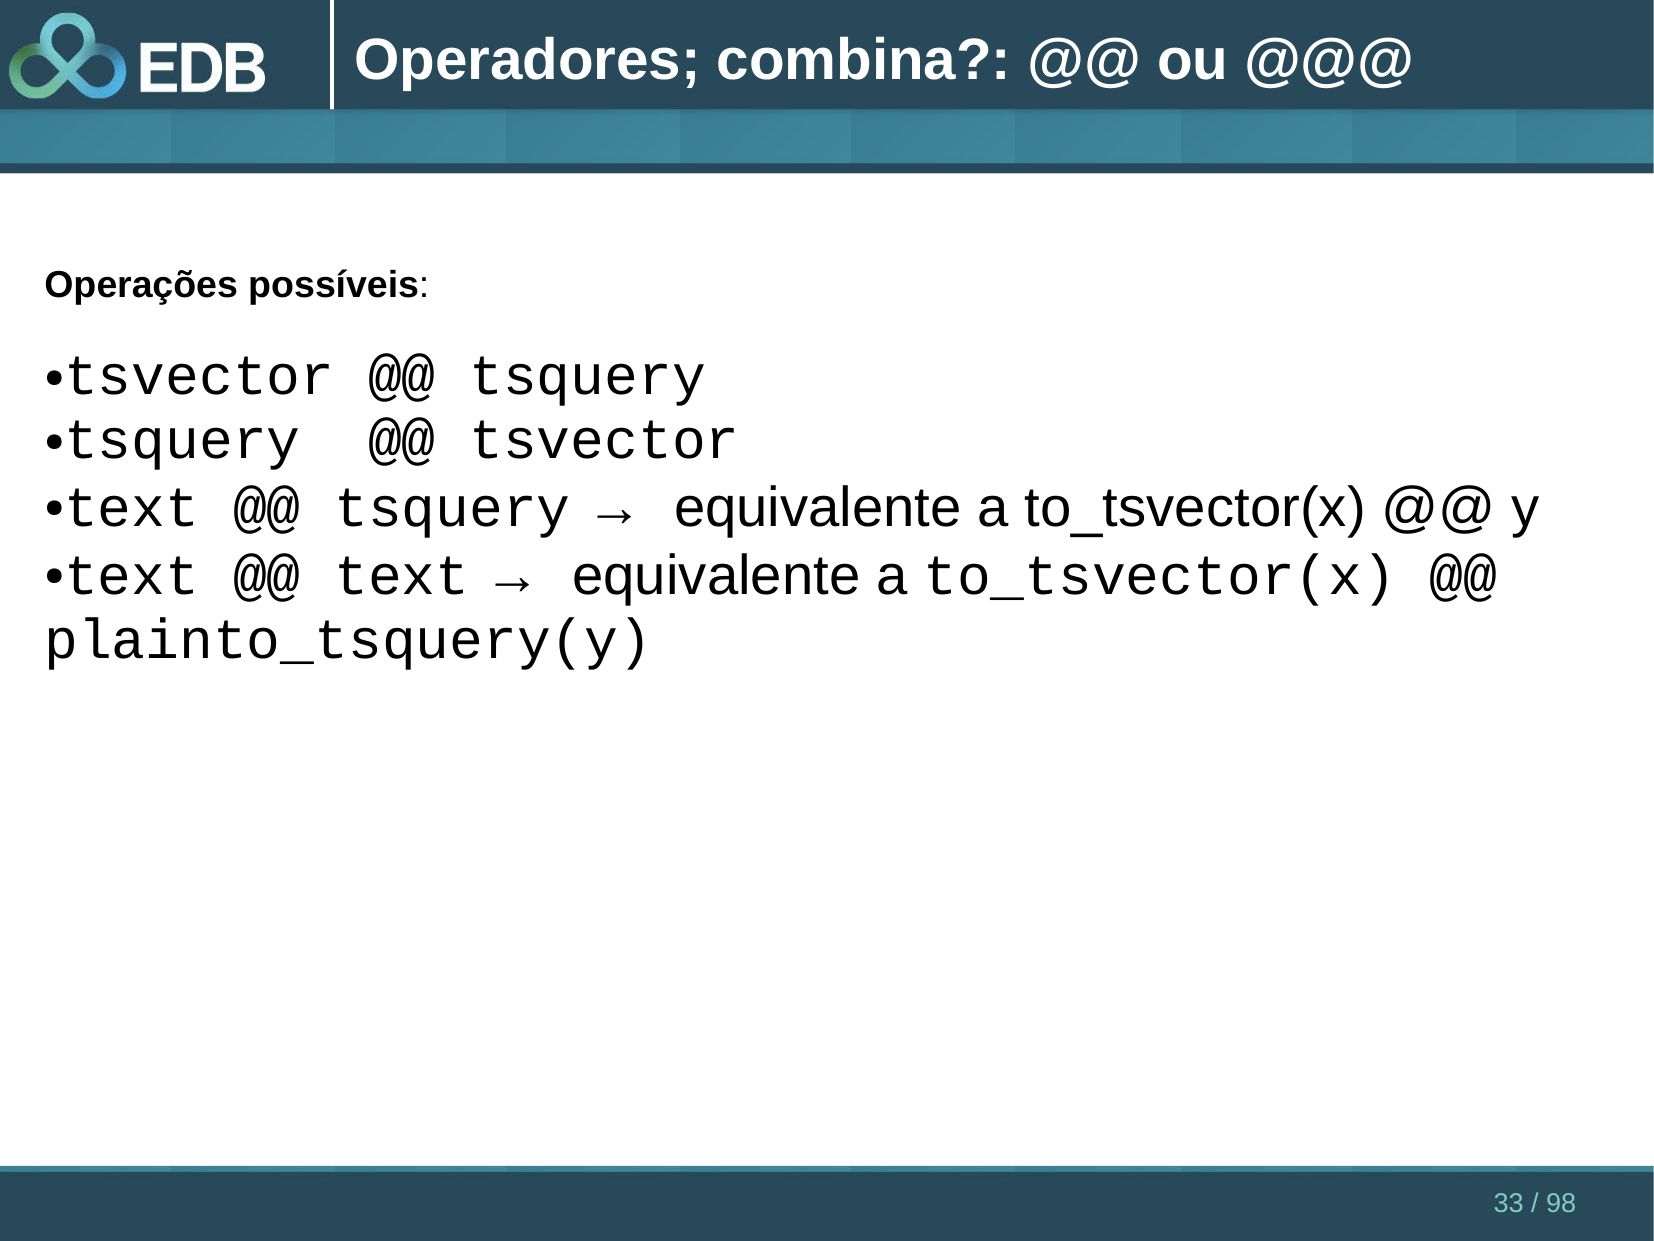

# Operadores; combina?: @@ ou @@@
Operações possíveis:
tsvector @@ tsquery
tsquery @@ tsvector
text @@ tsquery → equivalente a to_tsvector(x) @@ y
text @@ text → equivalente a to_tsvector(x) @@ plainto_tsquery(y)